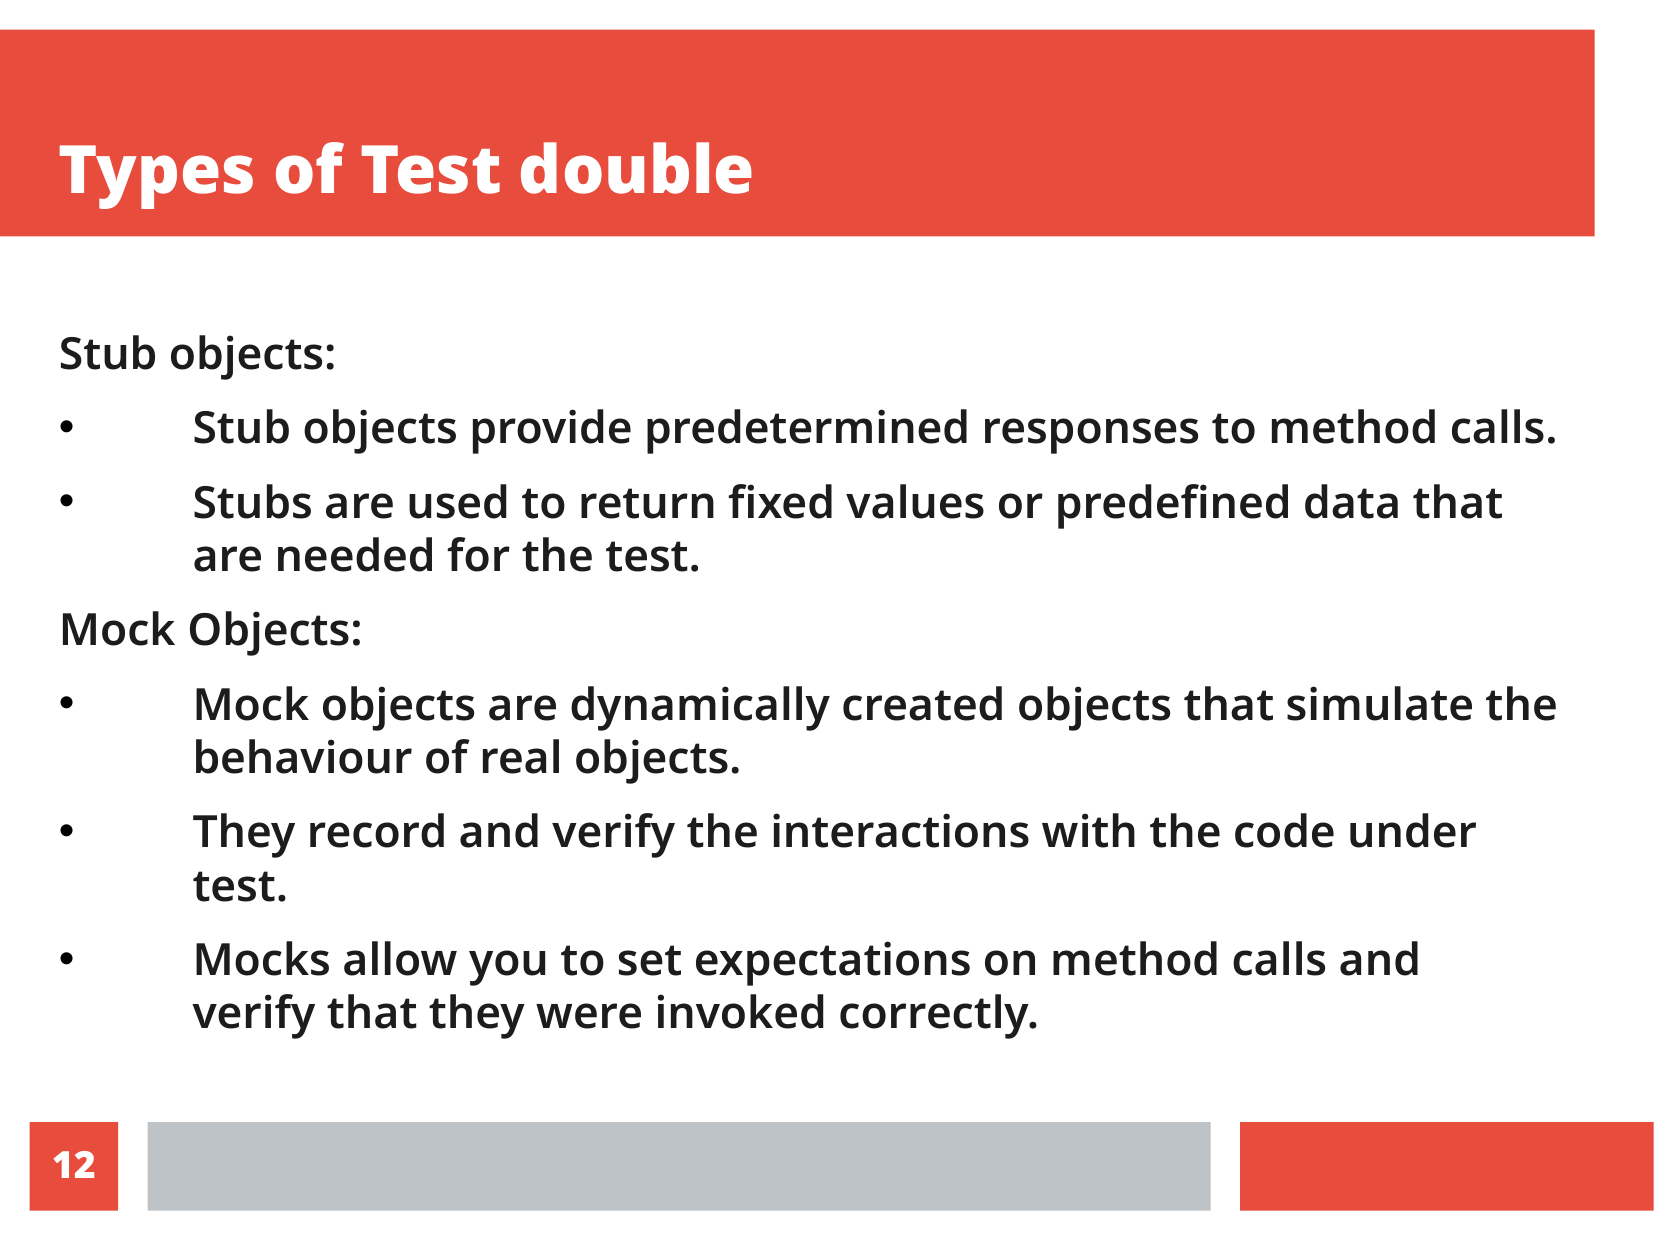

# Types of Test double
Stub objects:
	Stub objects provide predetermined responses to method calls.
	Stubs are used to return fixed values or predefined data that are needed for the test.
Mock Objects:
	Mock objects are dynamically created objects that simulate the behaviour of real objects.
	They record and verify the interactions with the code under test.
	Mocks allow you to set expectations on method calls and verify that they were invoked correctly.